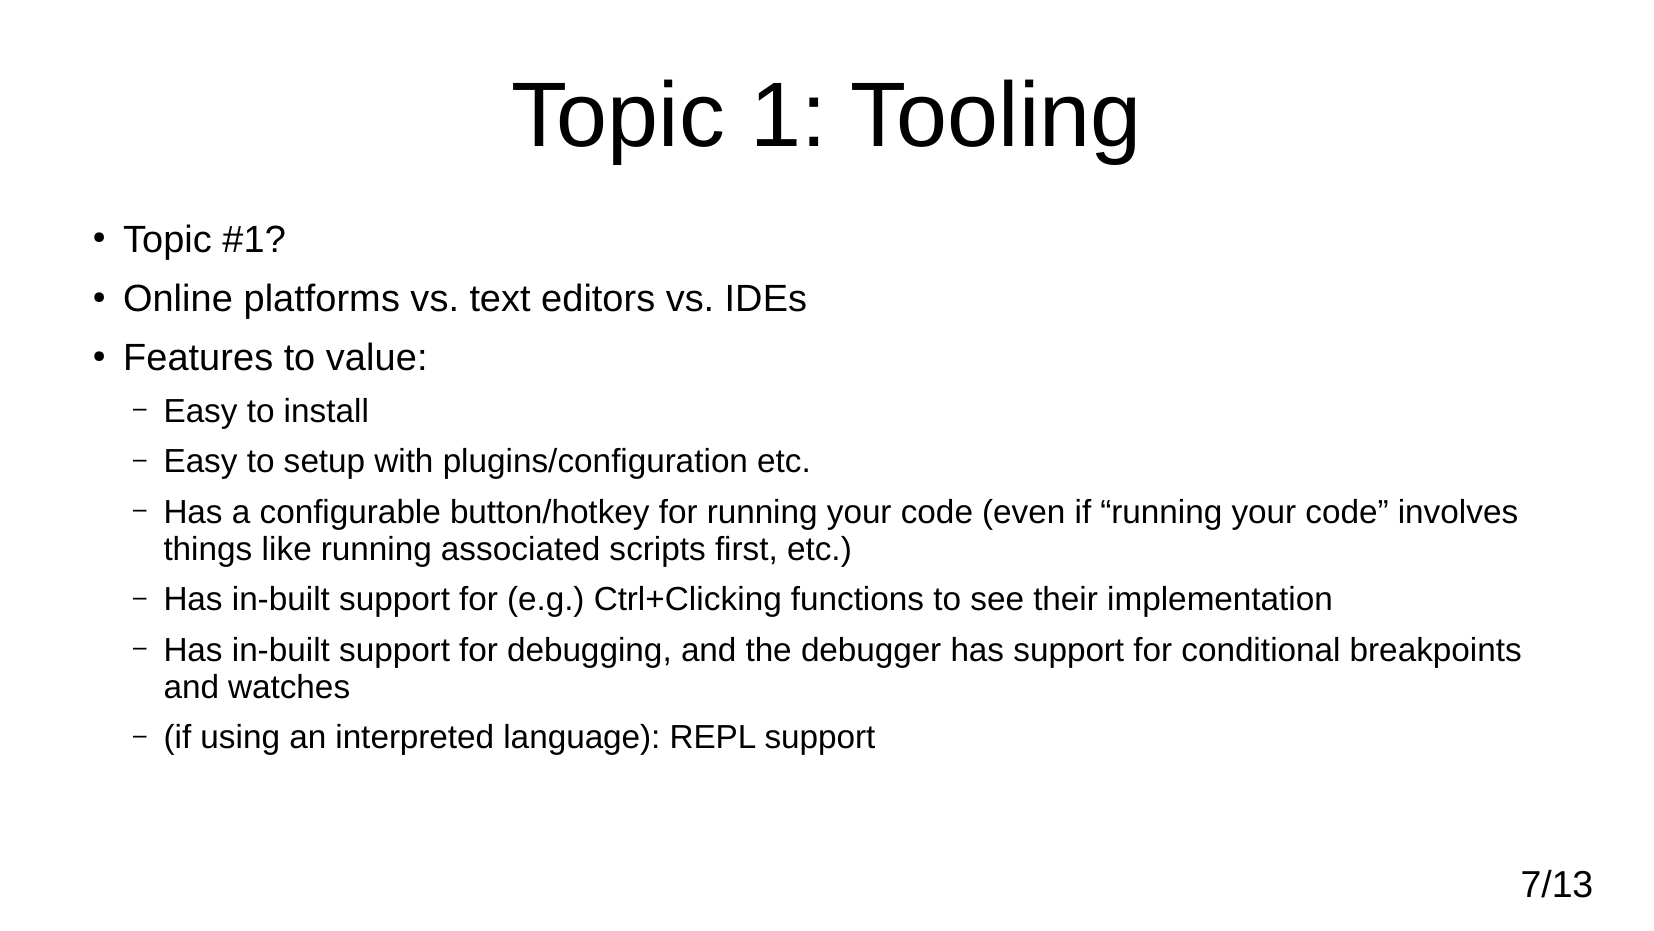

# Topic 1: Tooling
Topic #1?
Online platforms vs. text editors vs. IDEs
Features to value:
Easy to install
Easy to setup with plugins/configuration etc.
Has a configurable button/hotkey for running your code (even if “running your code” involves things like running associated scripts first, etc.)
Has in-built support for (e.g.) Ctrl+Clicking functions to see their implementation
Has in-built support for debugging, and the debugger has support for conditional breakpoints and watches
(if using an interpreted language): REPL support